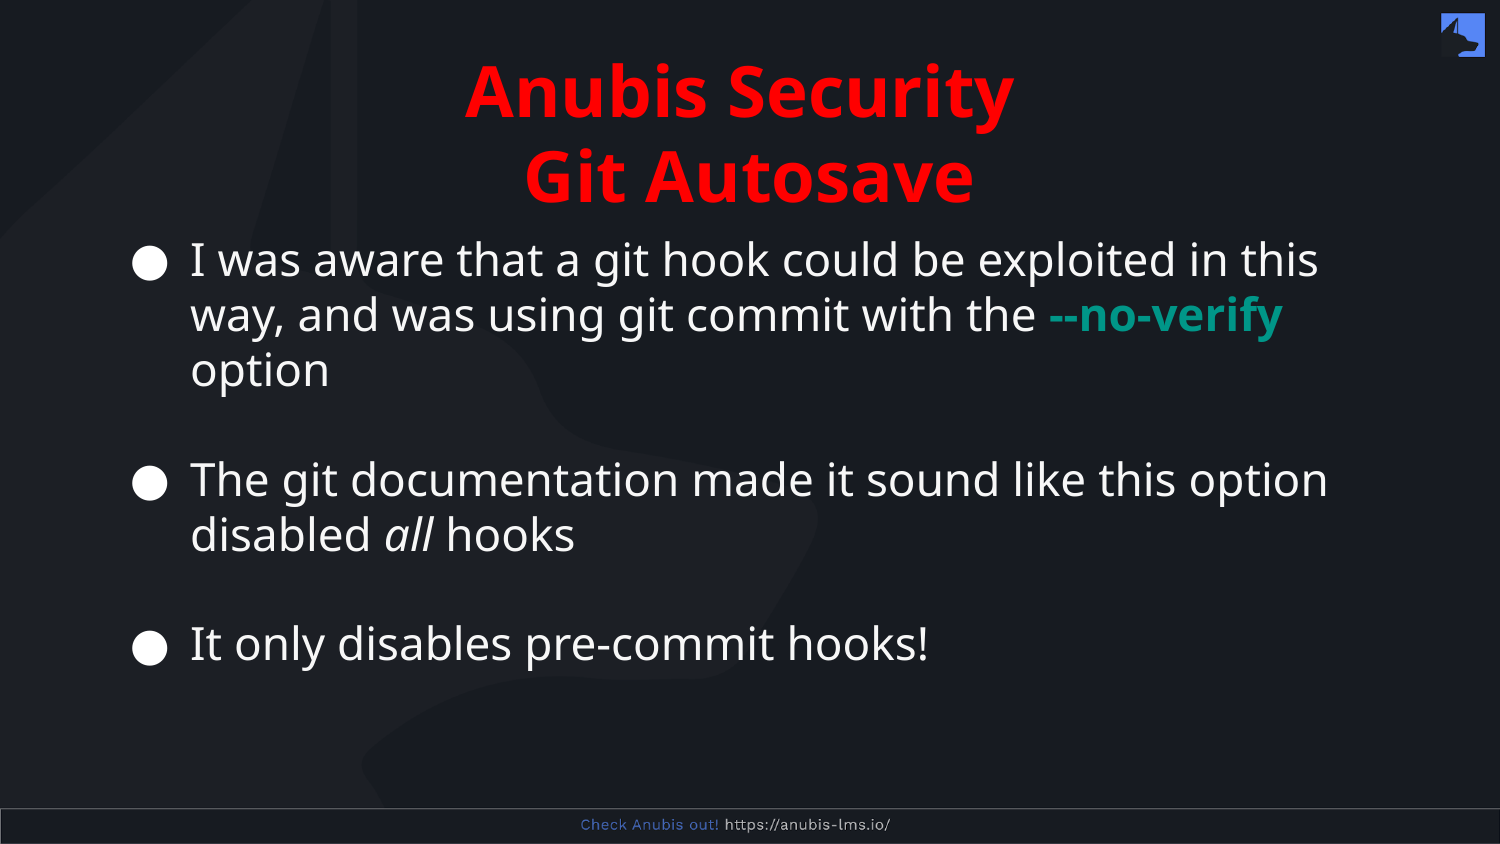

Anubis Security
Git Autosave
# I was aware that a git hook could be exploited in this way, and was using git commit with the --no-verify option
The git documentation made it sound like this option disabled all hooks
It only disables pre-commit hooks!